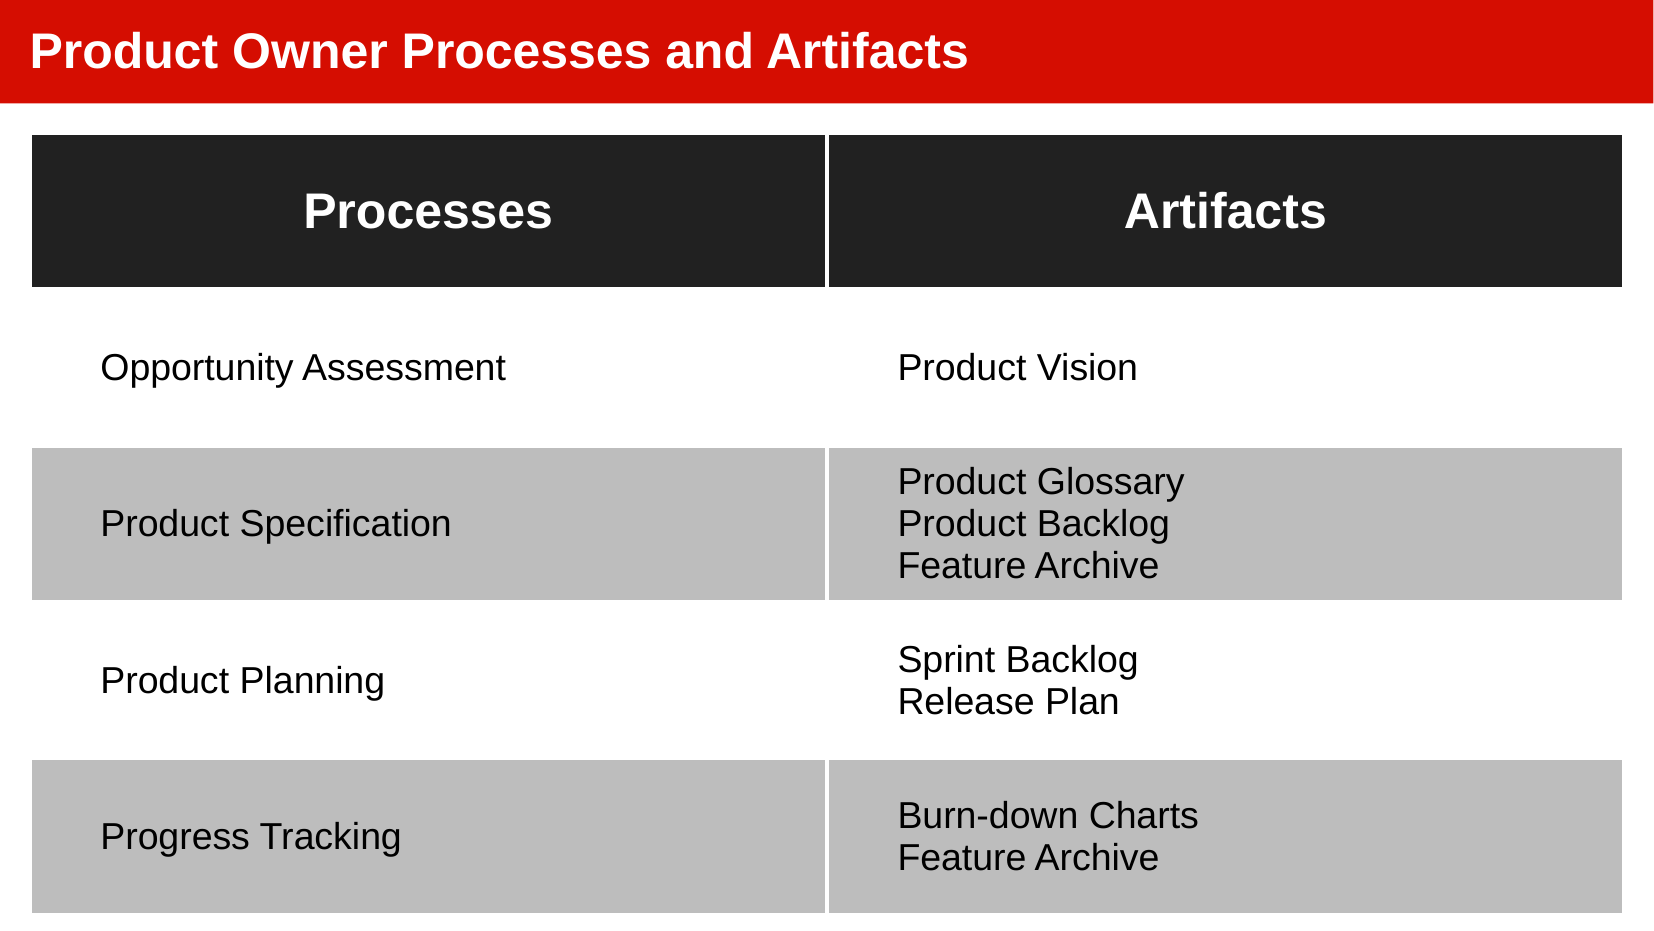

# Product Owner Processes and Artifacts
| Processes | Artifacts |
| --- | --- |
| Opportunity Assessment | Product Vision |
| Product Specification | Product Glossary Product Backlog Feature Archive |
| Product Planning | Sprint Backlog Release Plan |
| Progress Tracking | Burn-down Charts Feature Archive |
The AMOS Project
16
© 2022 Dirk Riehle - Some Rights Reserved